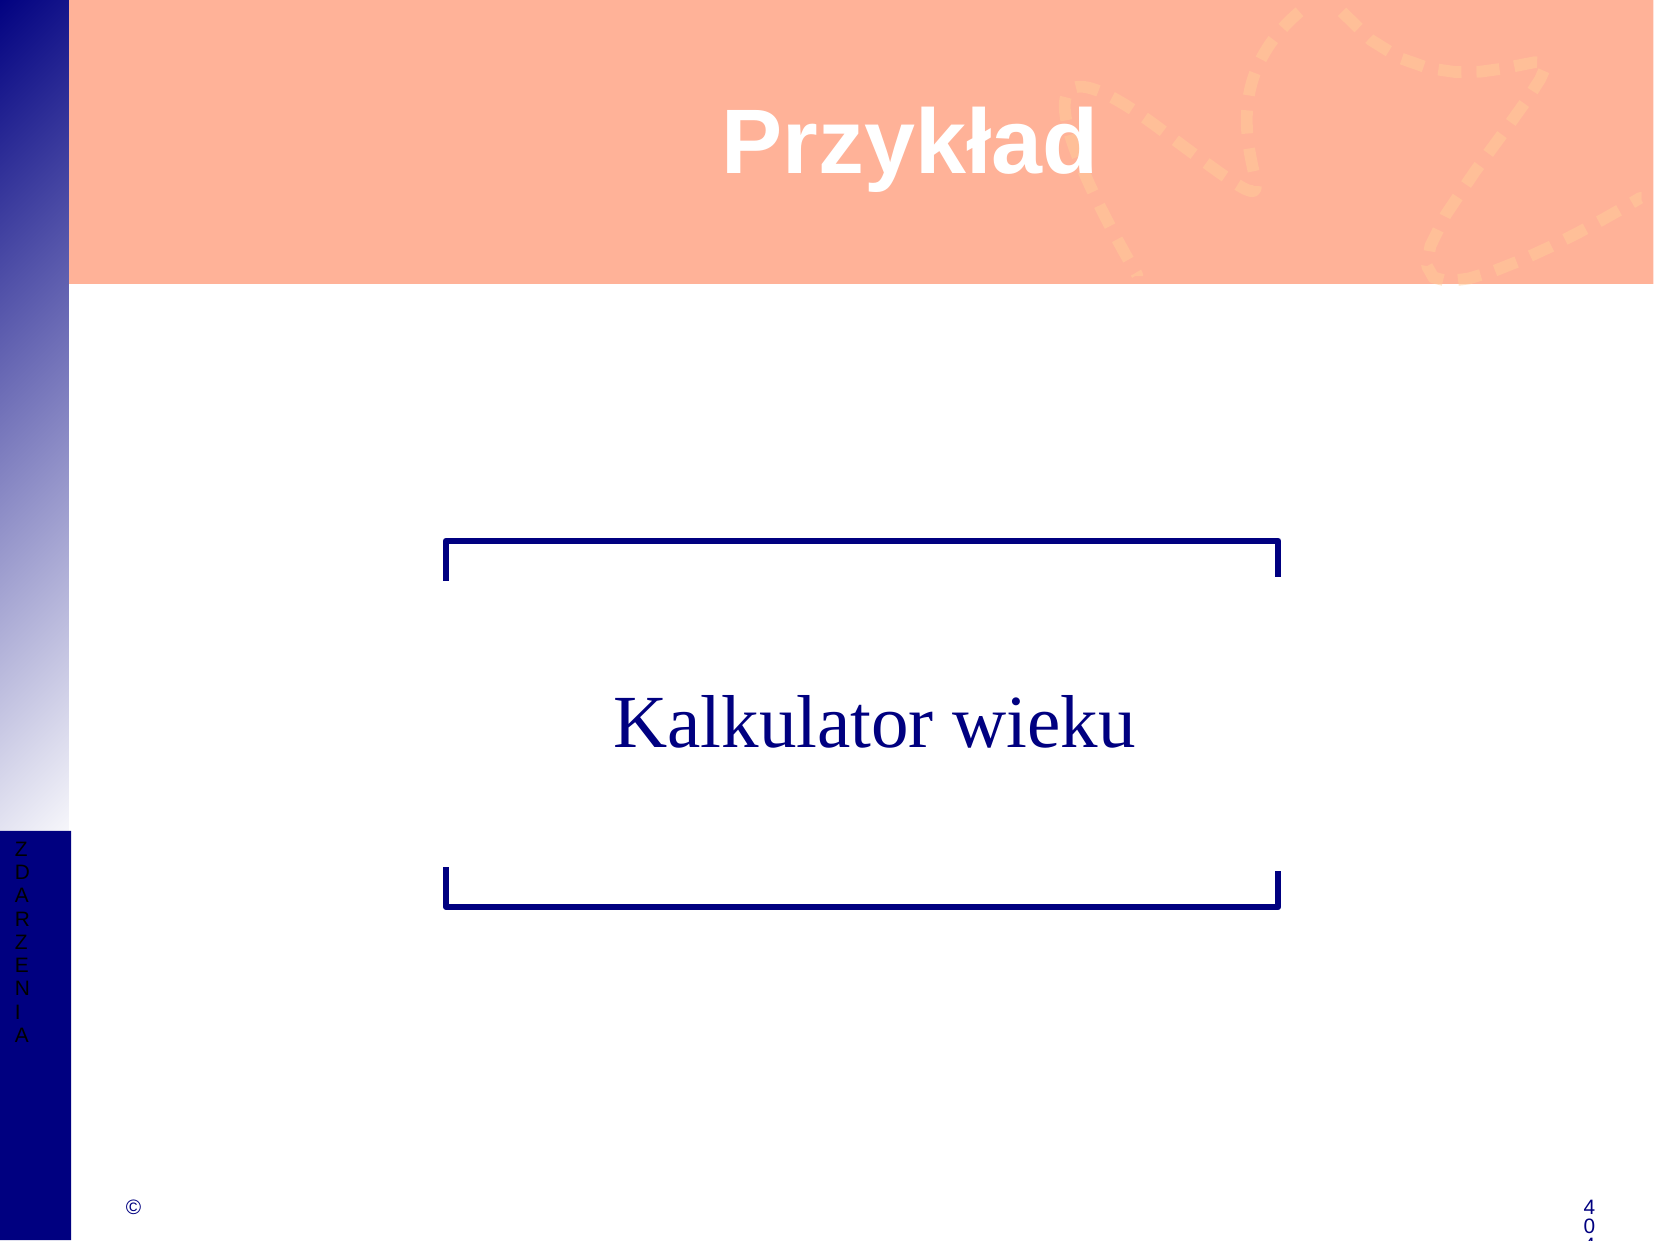

# Przykład
Kalkulator wieku
Z
D
A
R
Z
E
N
I
A